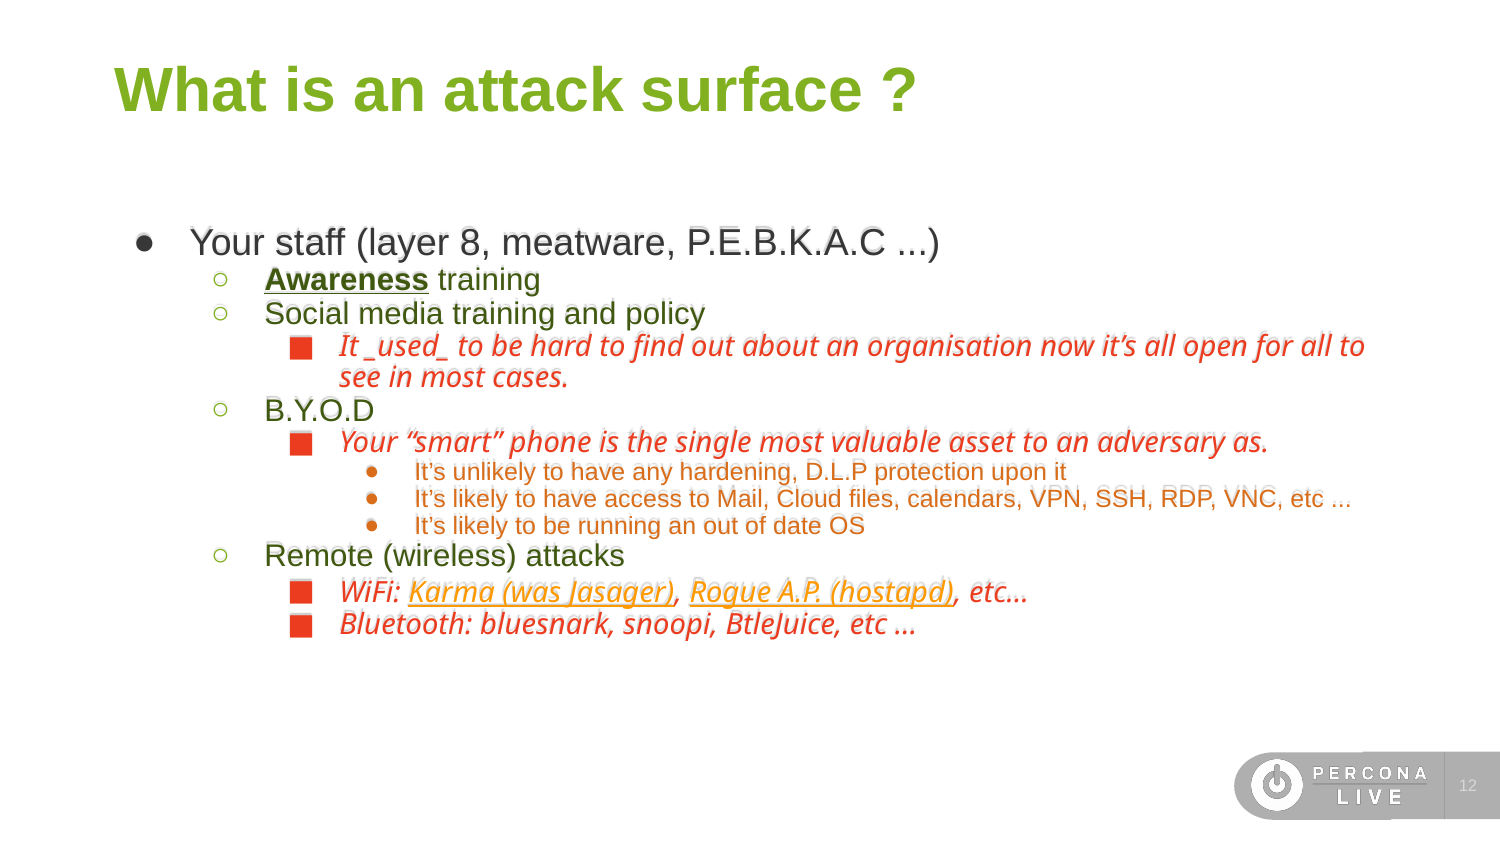

# What is an attack surface ?
Your staff (layer 8, meatware, P.E.B.K.A.C ...)
Awareness training
Social media training and policy
It _used_ to be hard to find out about an organisation now it’s all open for all to see in most cases.
B.Y.O.D
Your “smart” phone is the single most valuable asset to an adversary as.
It’s unlikely to have any hardening, D.L.P protection upon it
It’s likely to have access to Mail, Cloud files, calendars, VPN, SSH, RDP, VNC, etc ...
It’s likely to be running an out of date OS
Remote (wireless) attacks
WiFi: Karma (was Jasager), Rogue A.P. (hostapd), etc...
Bluetooth: bluesnark, snoopi, BtleJuice, etc ...